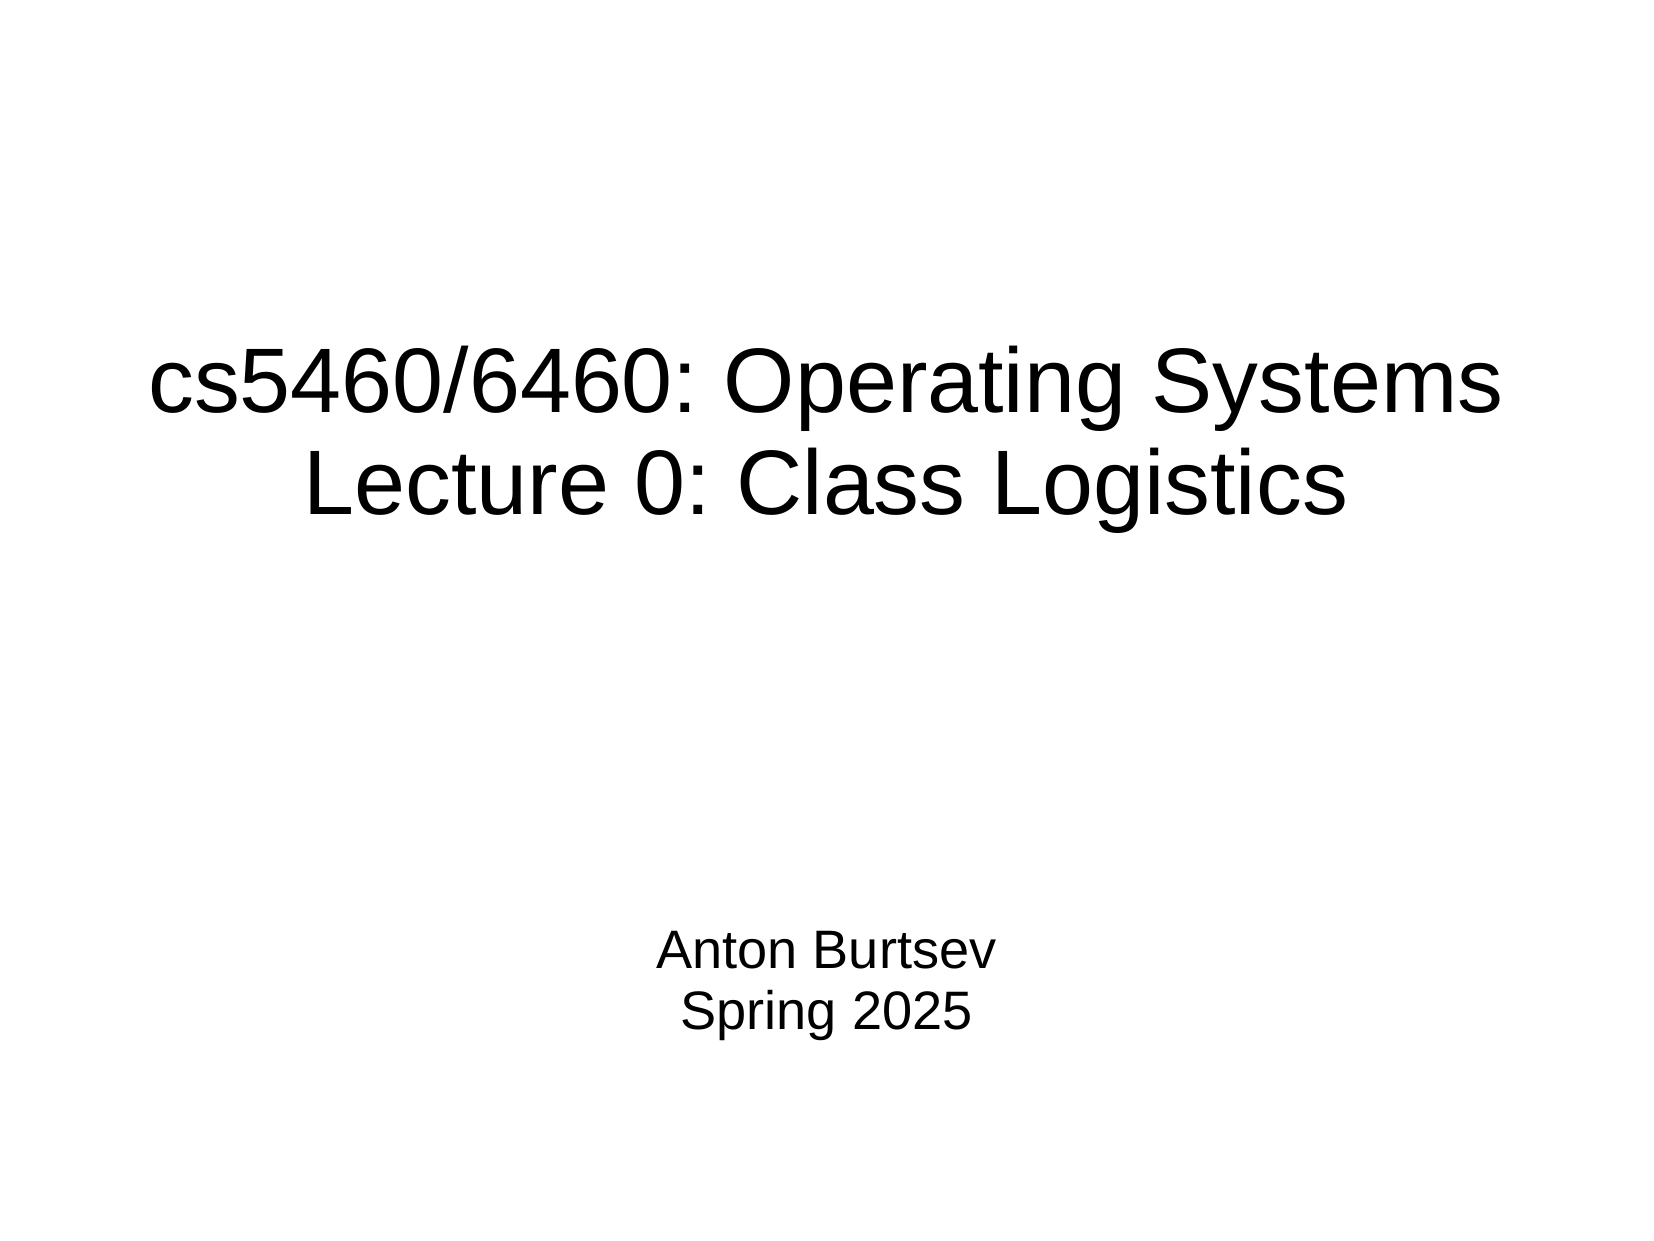

# cs5460/6460: Operating Systems Lecture 0: Class Logistics
Anton Burtsev
Spring 2025